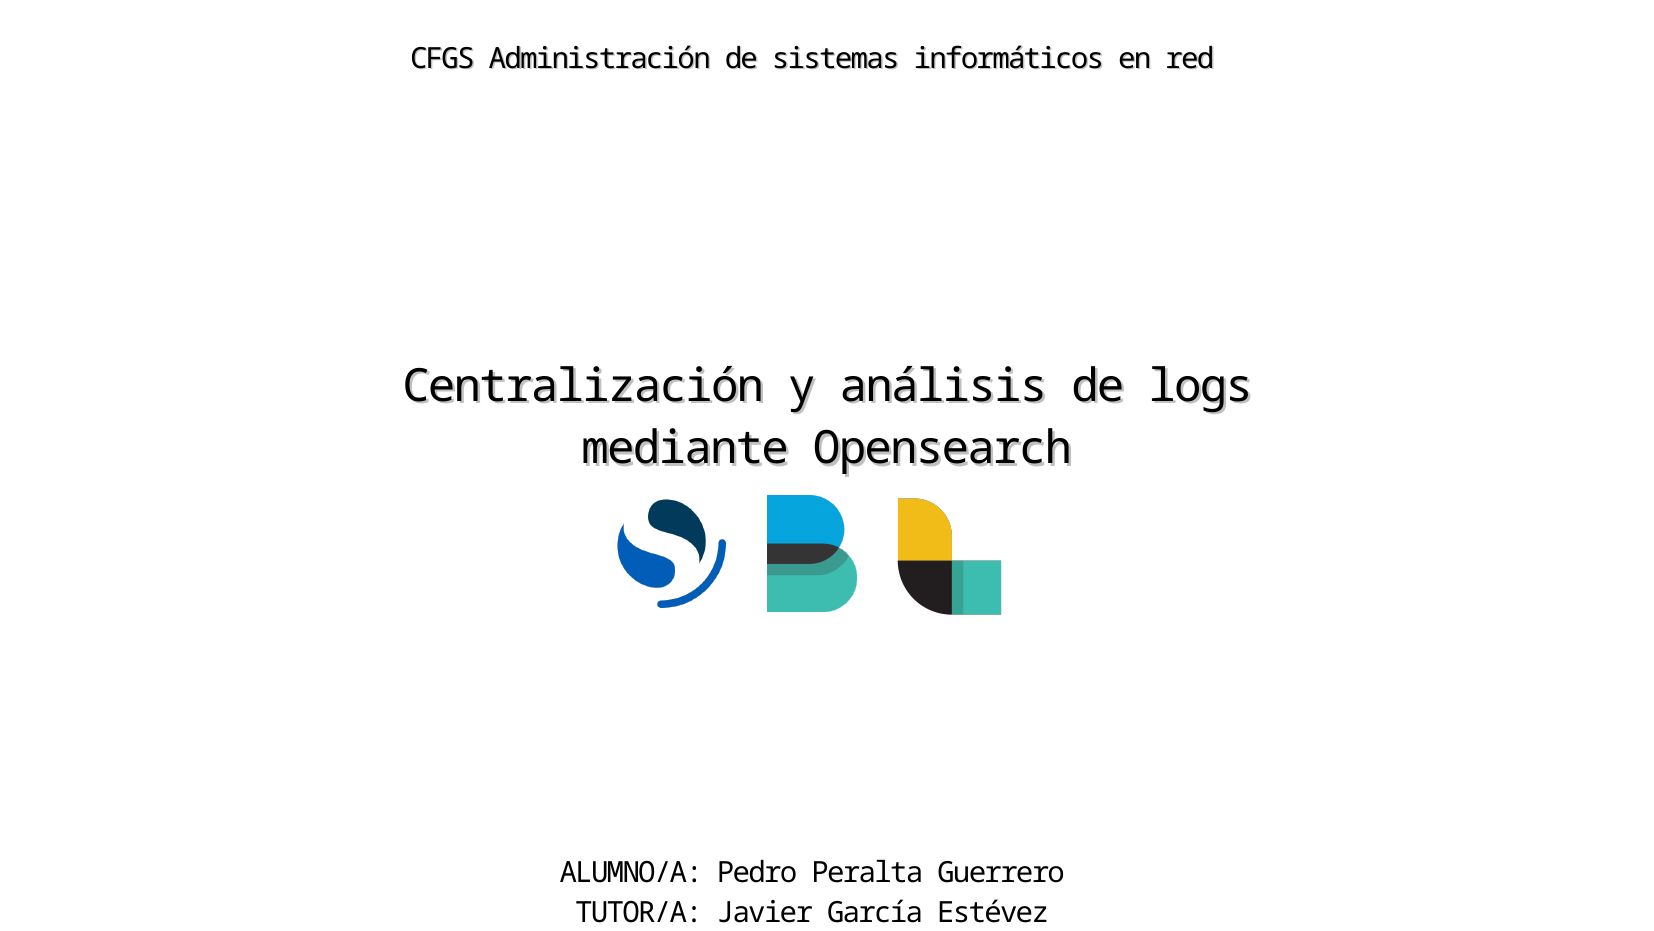

CFGS Administración de sistemas informáticos en red
Centralización y análisis de logs mediante Opensearch
ALUMNO/A: Pedro Peralta Guerrero
TUTOR/A: Javier García Estévez